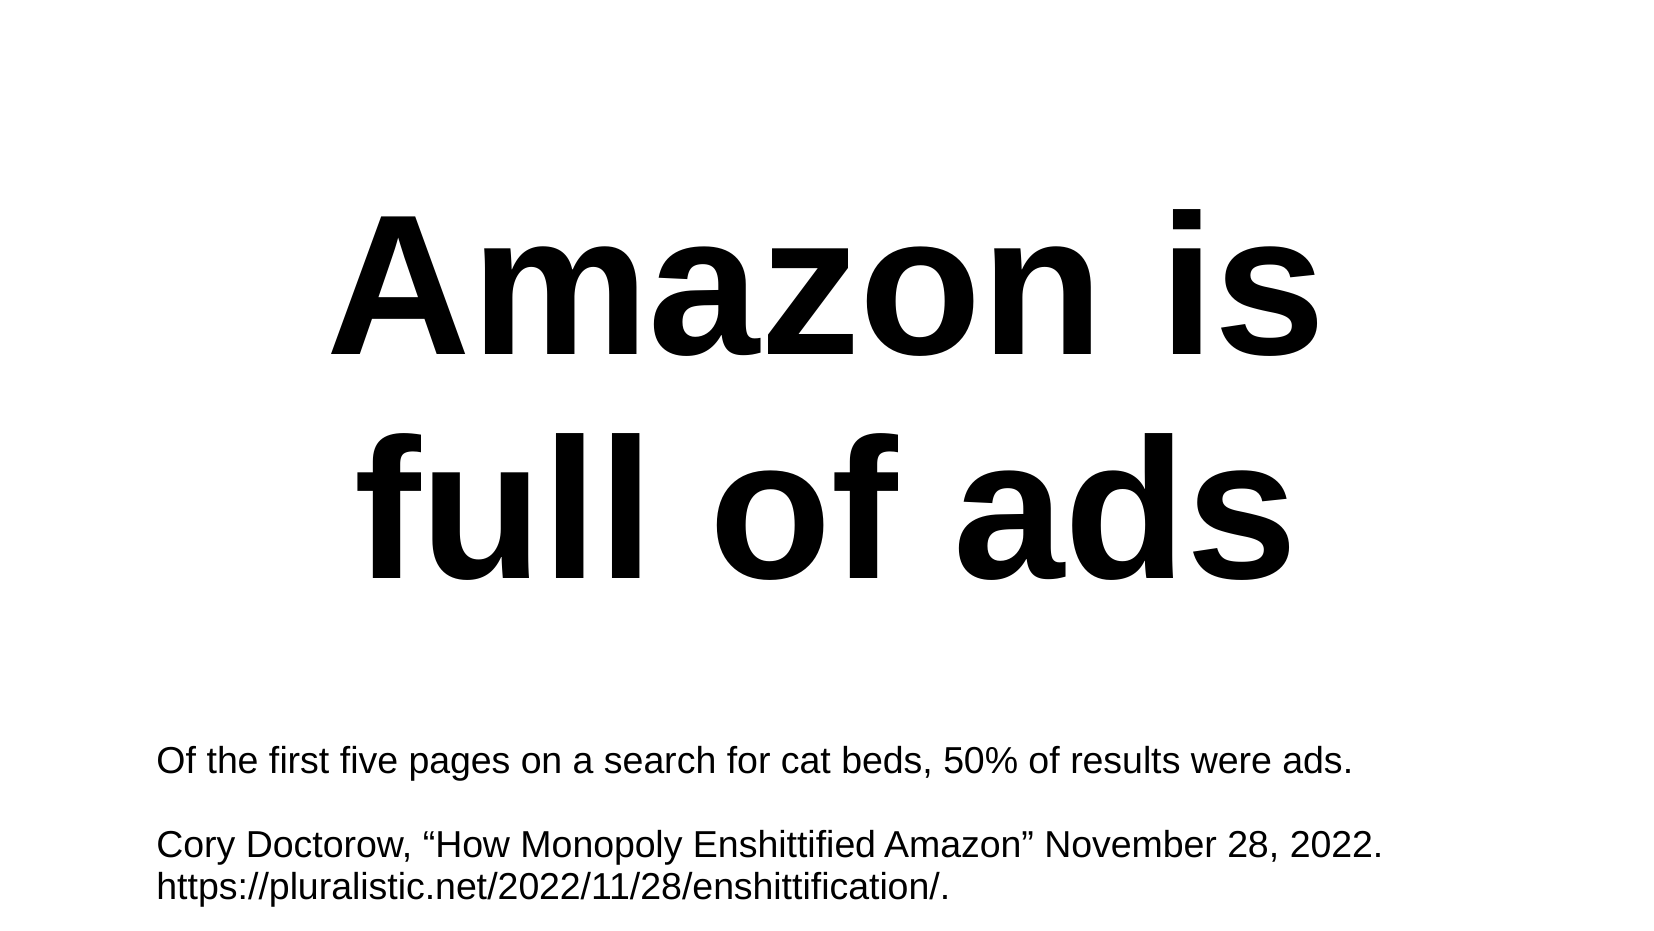

# Amazon is
full of ads
Of the first five pages on a search for cat beds, 50% of results were ads.
Cory Doctorow, “How Monopoly Enshittified Amazon” November 28, 2022.
https://pluralistic.net/2022/11/28/enshittification/.